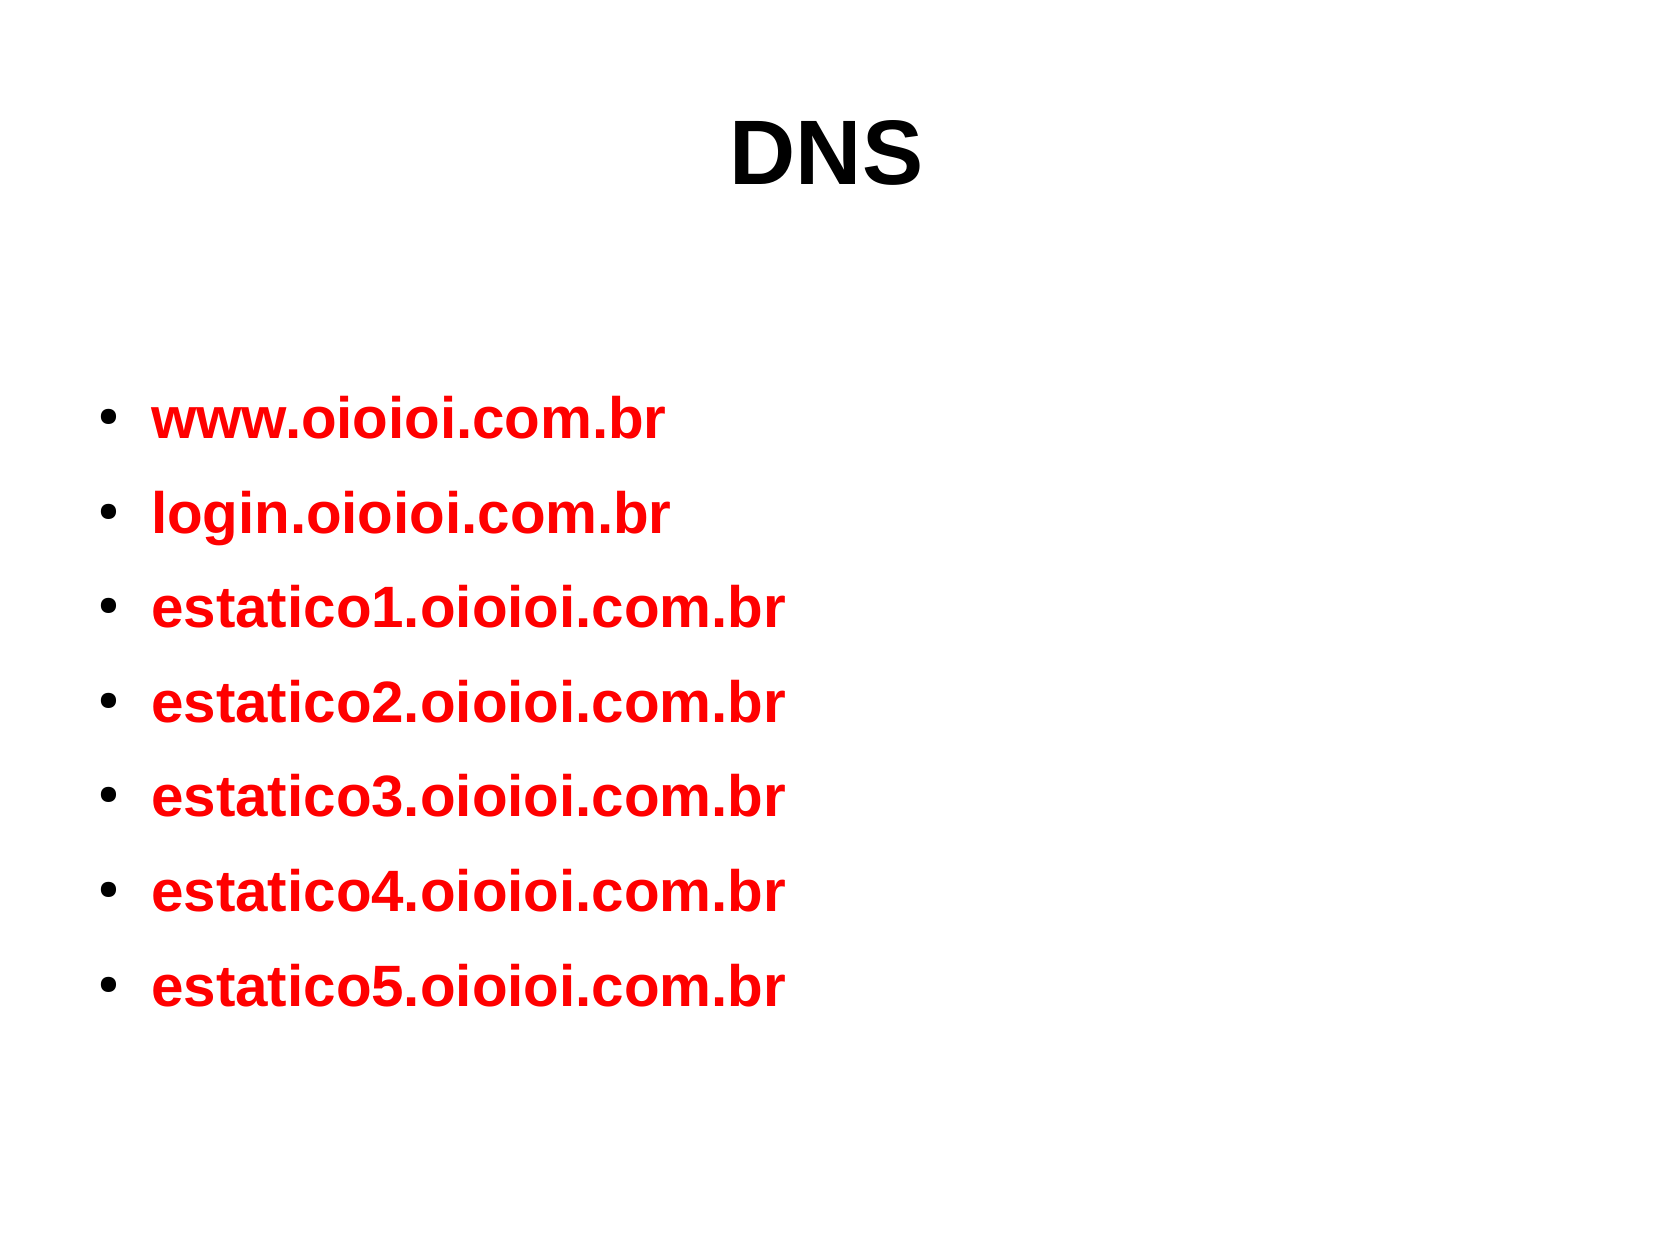

# DNS
www.oioioi.com.br
login.oioioi.com.br
estatico1.oioioi.com.br
estatico2.oioioi.com.br
estatico3.oioioi.com.br
estatico4.oioioi.com.br
estatico5.oioioi.com.br